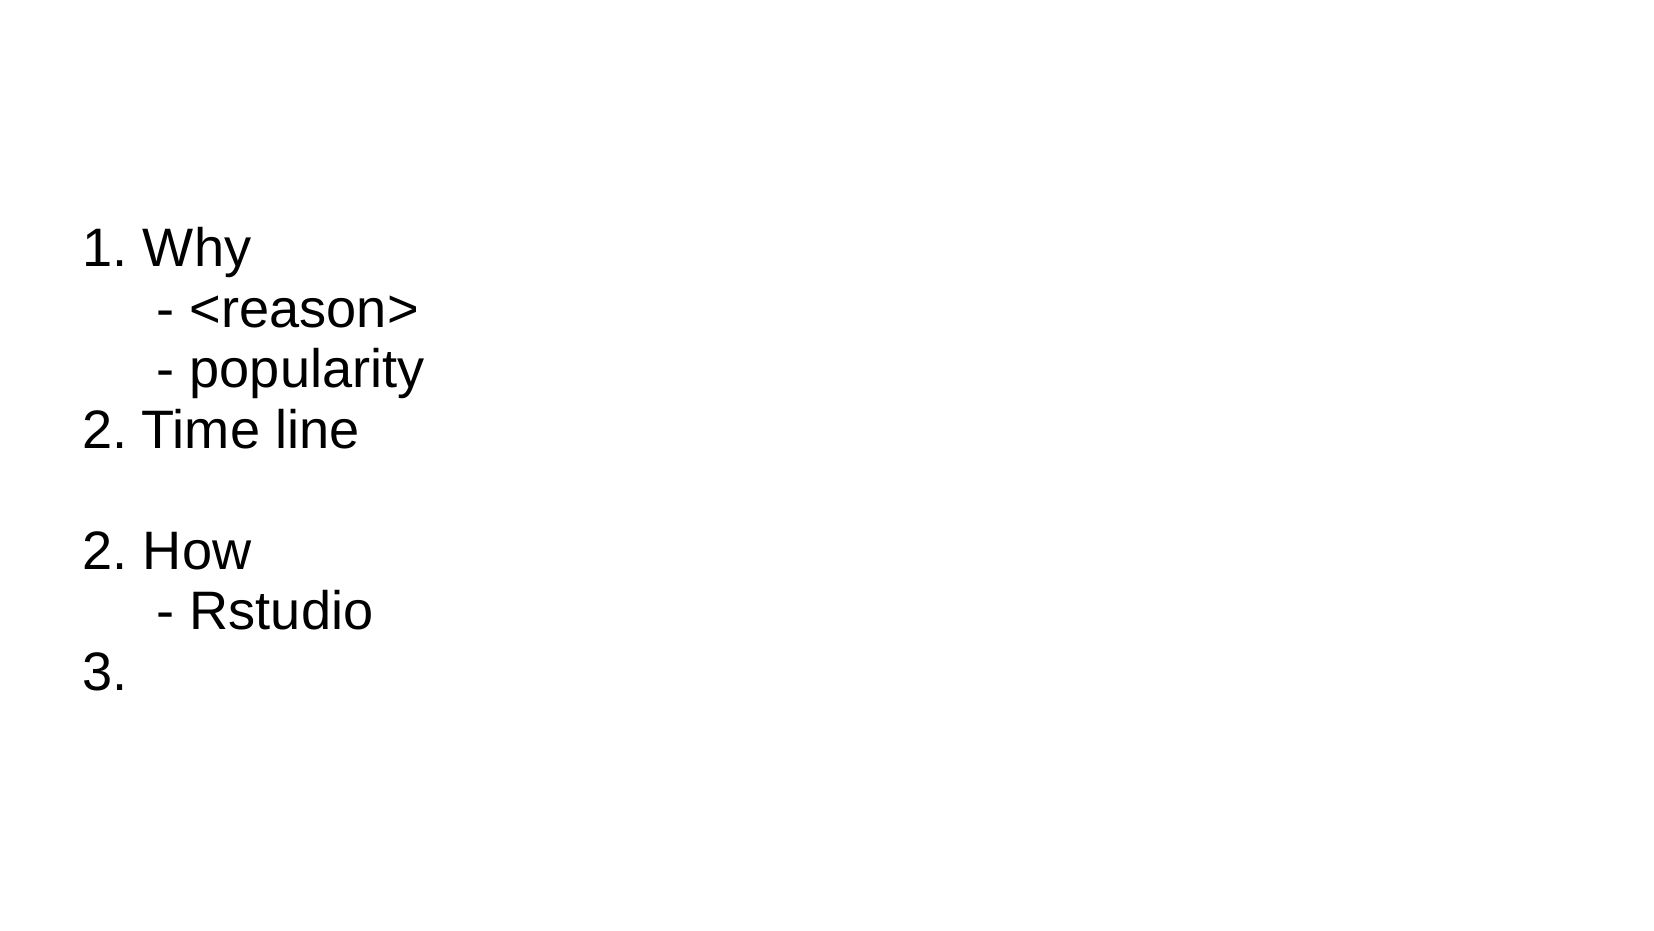

#
1. Why
	- <reason>
	- popularity
2. Time line
2. How
	- Rstudio
3.